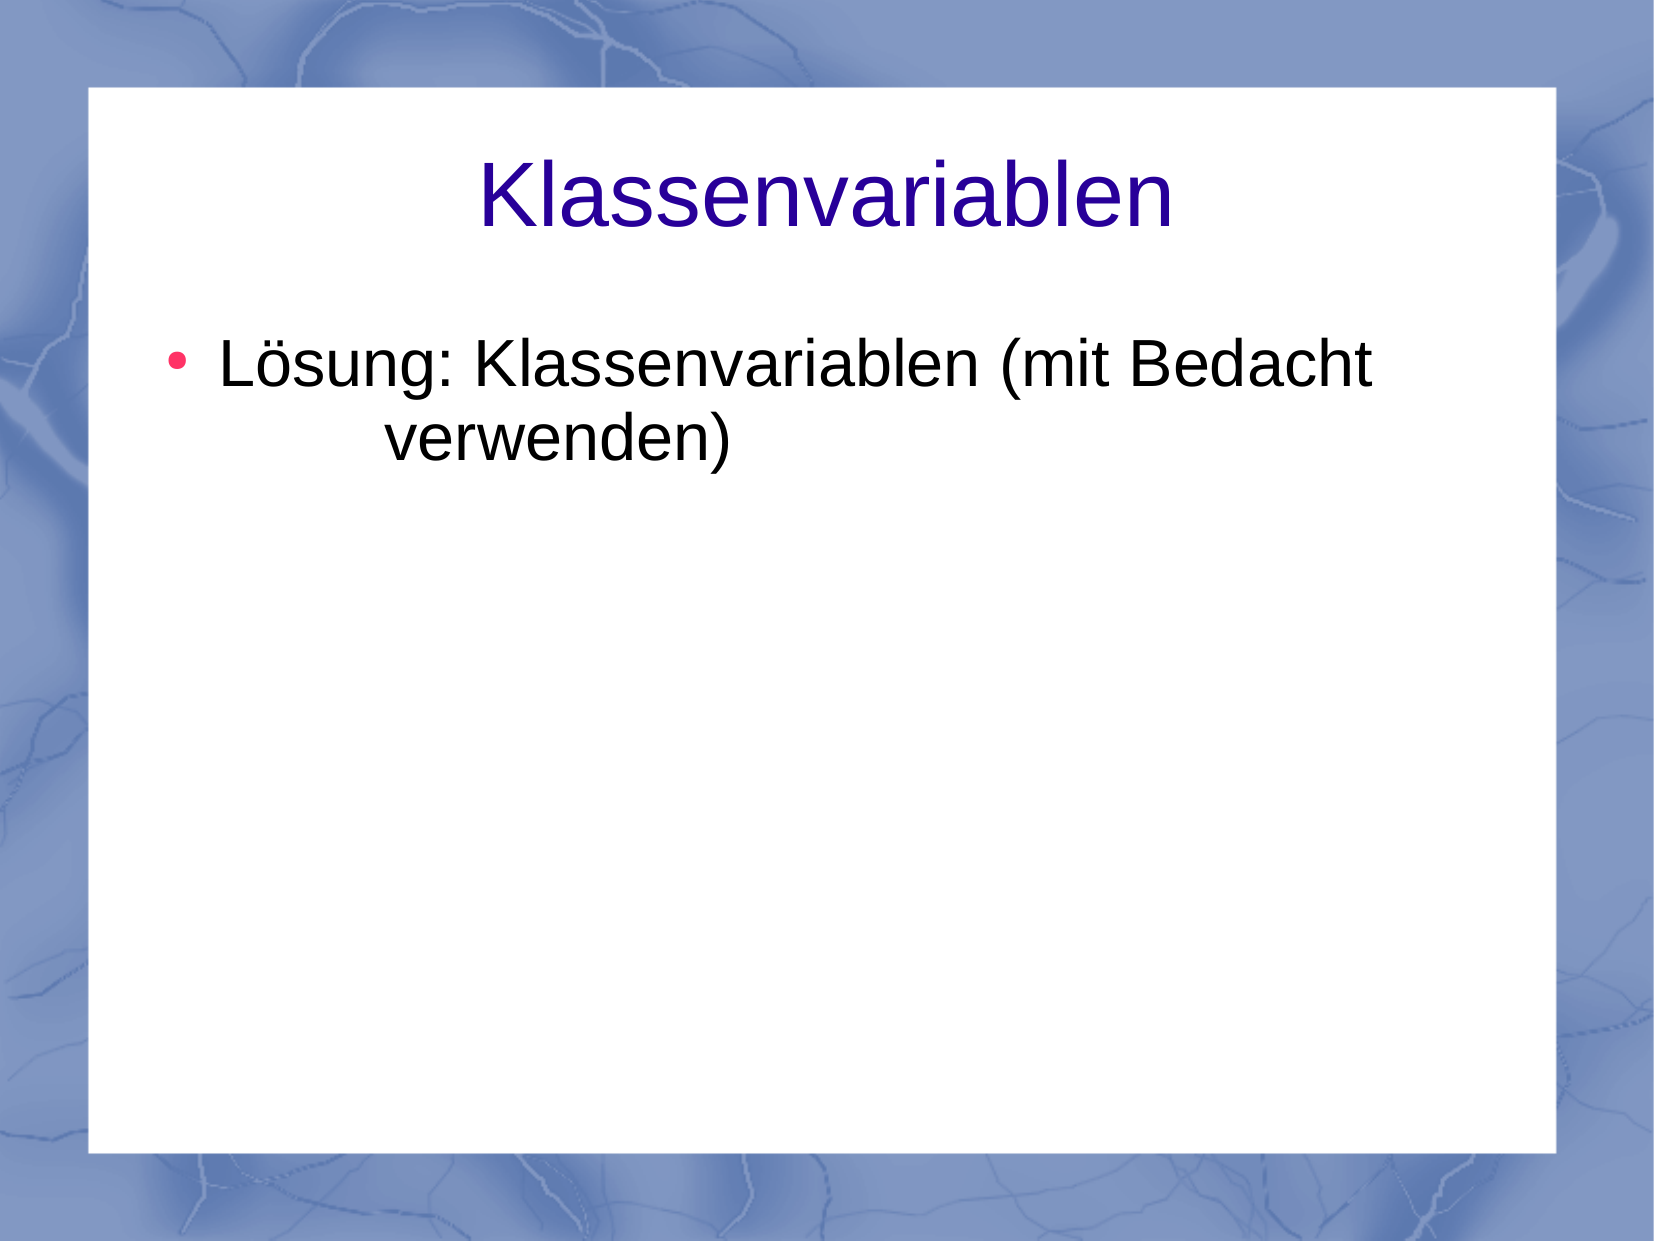

# Klassenvariablen
Lösung: Klassenvariablen (mit Bedacht 				 verwenden)